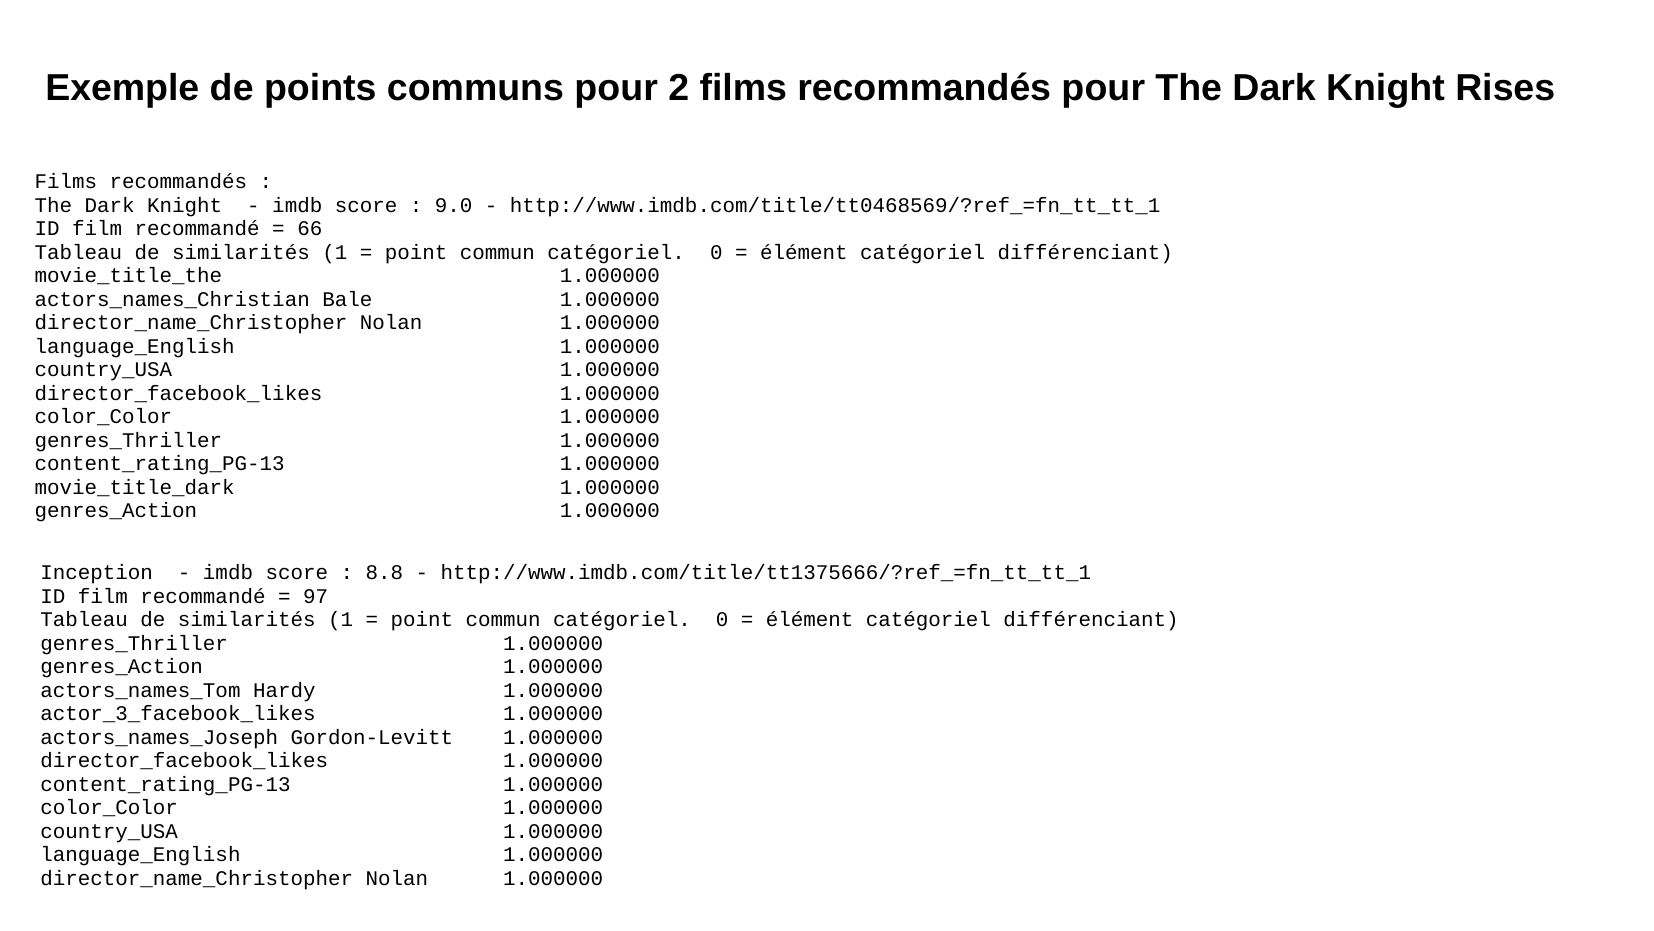

Exemple de points communs pour 2 films recommandés pour The Dark Knight Rises
Films recommandés :
The Dark Knight  - imdb score : 9.0 - http://www.imdb.com/title/tt0468569/?ref_=fn_tt_tt_1
ID film recommandé = 66
Tableau de similarités (1 = point commun catégoriel. 0 = élément catégoriel différenciant)
movie_title_the 1.000000
actors_names_Christian Bale 1.000000
director_name_Christopher Nolan 1.000000
language_English 1.000000
country_USA 1.000000
director_facebook_likes 1.000000
color_Color 1.000000
genres_Thriller 1.000000
content_rating_PG-13 1.000000
movie_title_dark 1.000000
genres_Action 1.000000
Inception  - imdb score : 8.8 - http://www.imdb.com/title/tt1375666/?ref_=fn_tt_tt_1
ID film recommandé = 97
Tableau de similarités (1 = point commun catégoriel. 0 = élément catégoriel différenciant)
genres_Thriller 1.000000
genres_Action 1.000000
actors_names_Tom Hardy 1.000000
actor_3_facebook_likes 1.000000
actors_names_Joseph Gordon-Levitt 1.000000
director_facebook_likes 1.000000
content_rating_PG-13 1.000000
color_Color 1.000000
country_USA 1.000000
language_English 1.000000
director_name_Christopher Nolan 1.000000